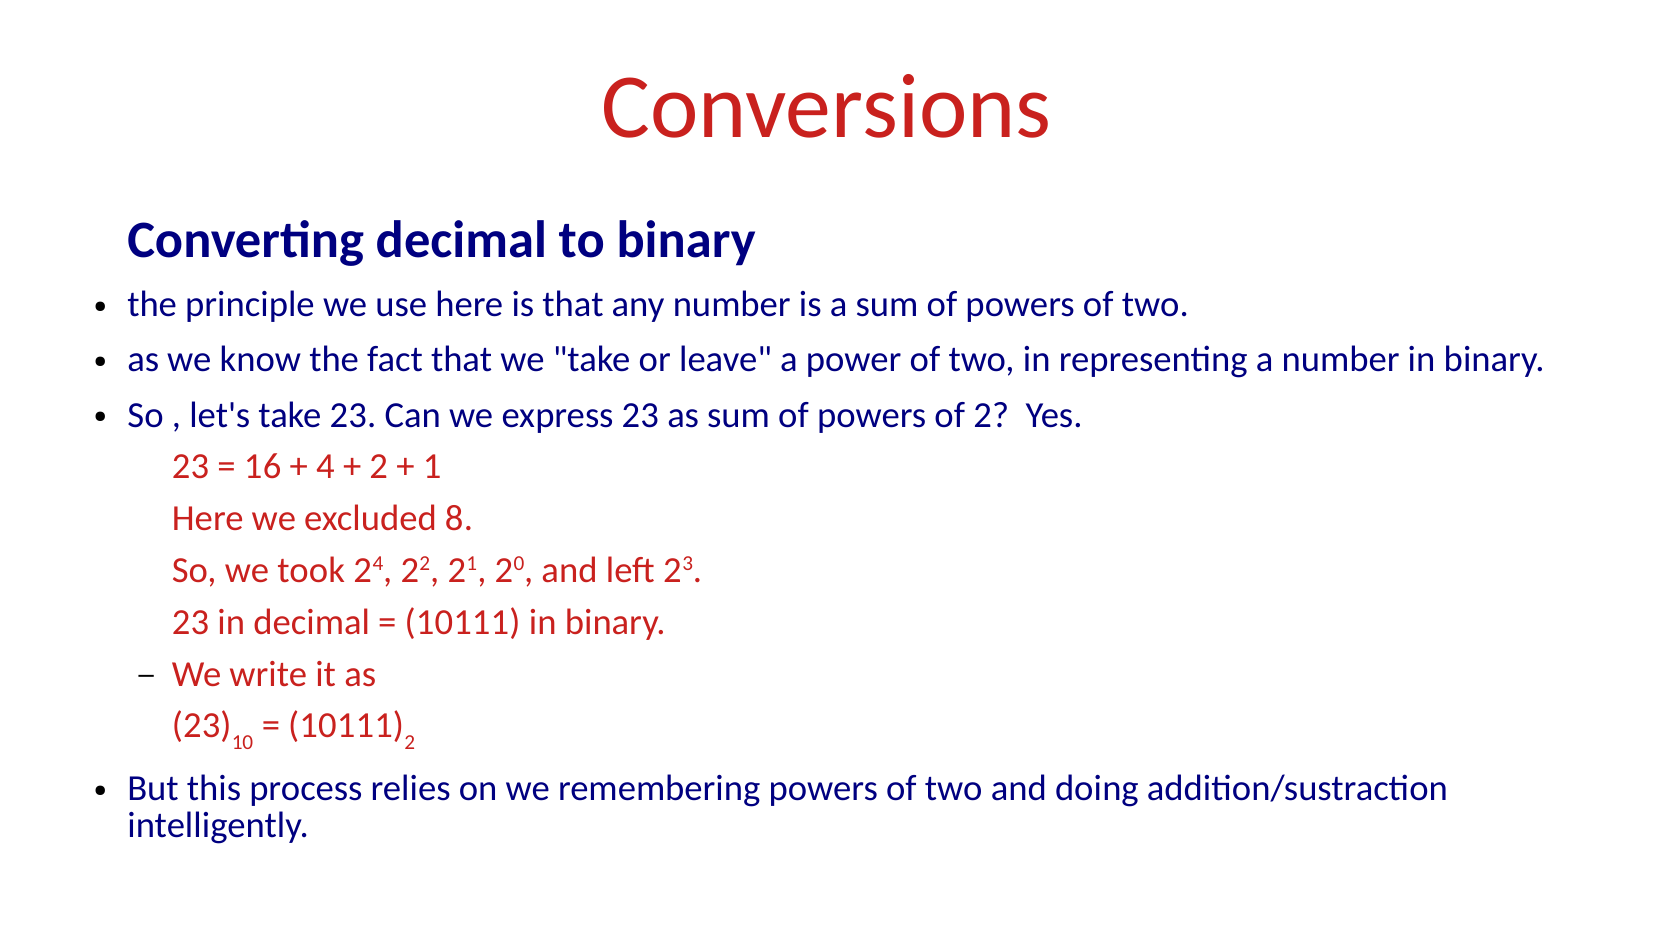

# Conversions
Converting decimal to binary
the principle we use here is that any number is a sum of powers of two.
as we know the fact that we "take or leave" a power of two, in representing a number in binary.
So , let's take 23. Can we express 23 as sum of powers of 2? Yes.
23 = 16 + 4 + 2 + 1
Here we excluded 8.
So, we took 24, 22, 21, 20, and left 23.
23 in decimal = (10111) in binary.
We write it as
(23)10 = (10111)2
But this process relies on we remembering powers of two and doing addition/sustraction intelligently.